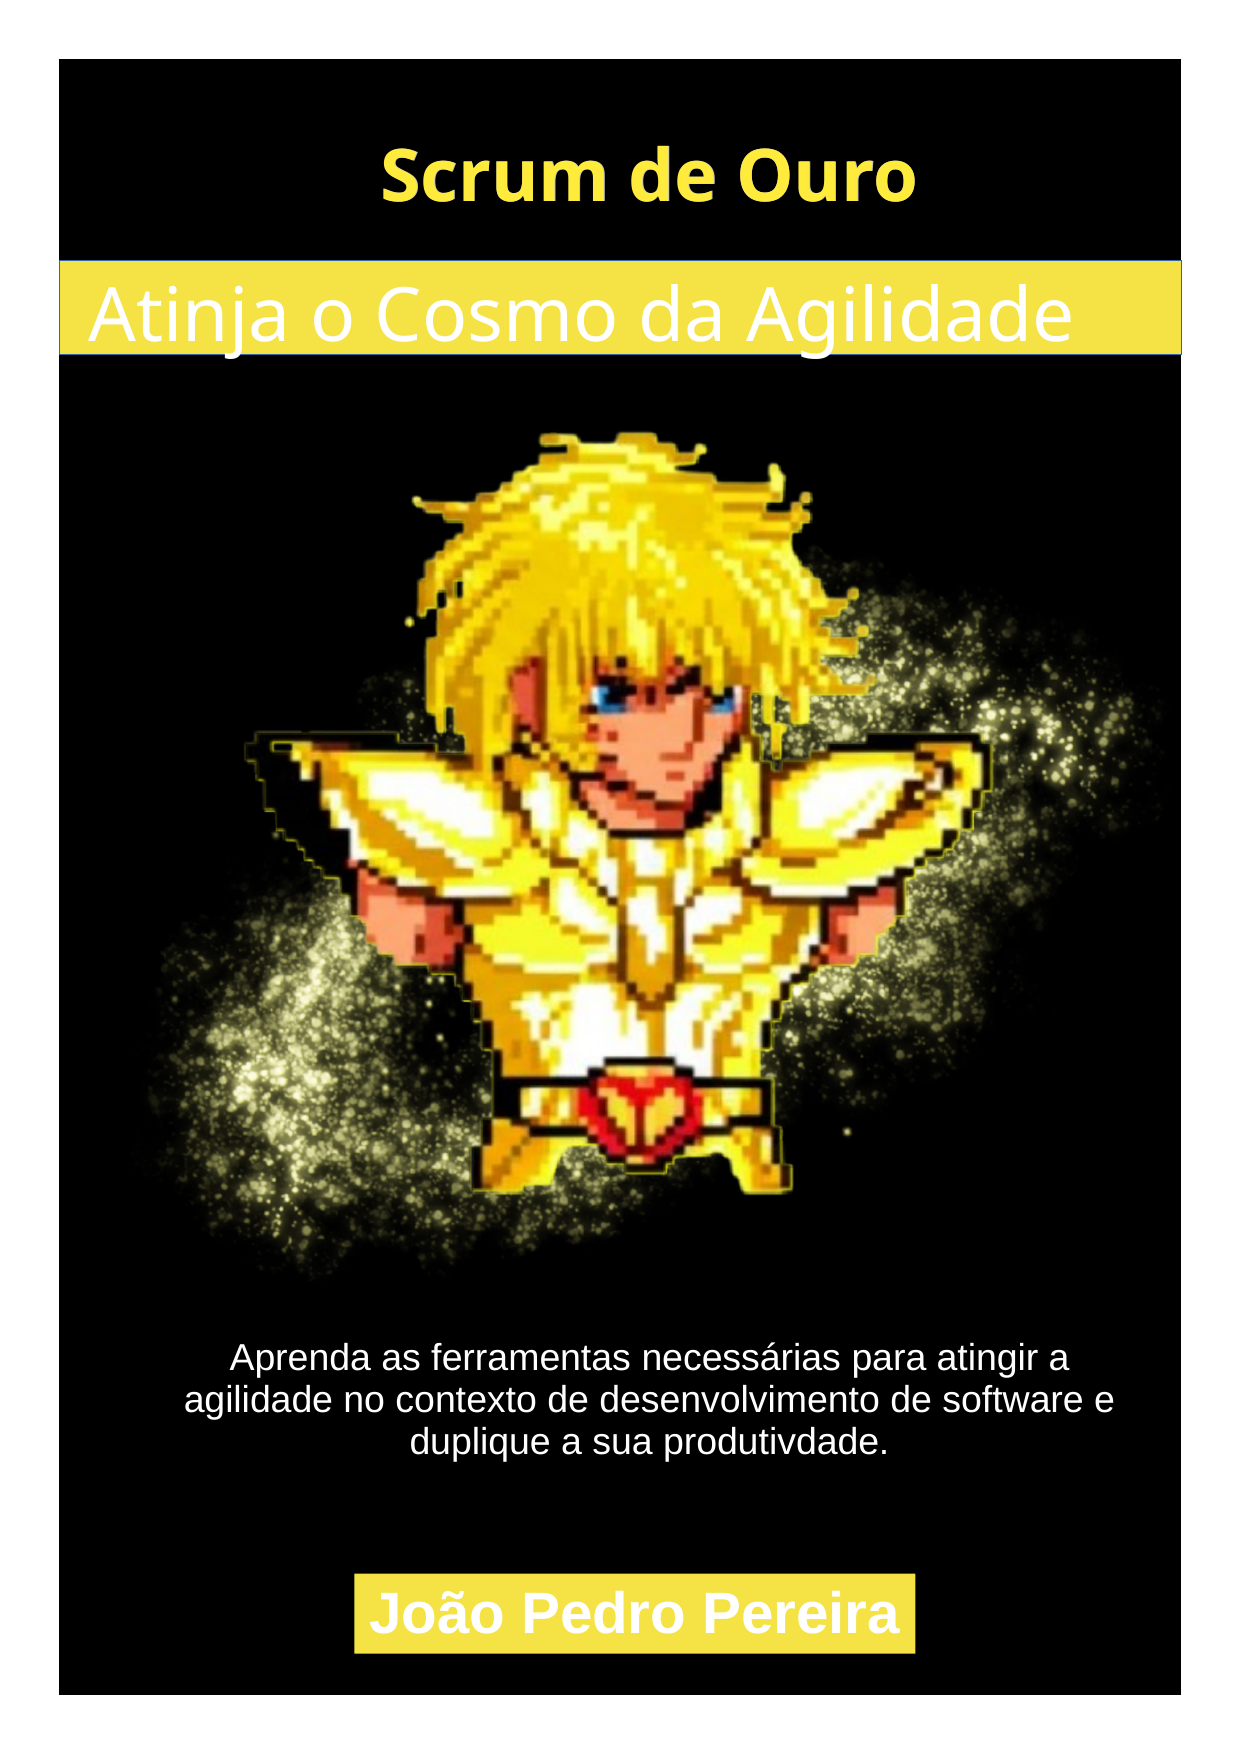

# Scrum de Ouro
Atinja o Cosmo da Agilidade
Aprenda as ferramentas necessárias para atingir a agilidade no contexto de desenvolvimento de software e duplique a sua produtivdade.
João Pedro Pereira